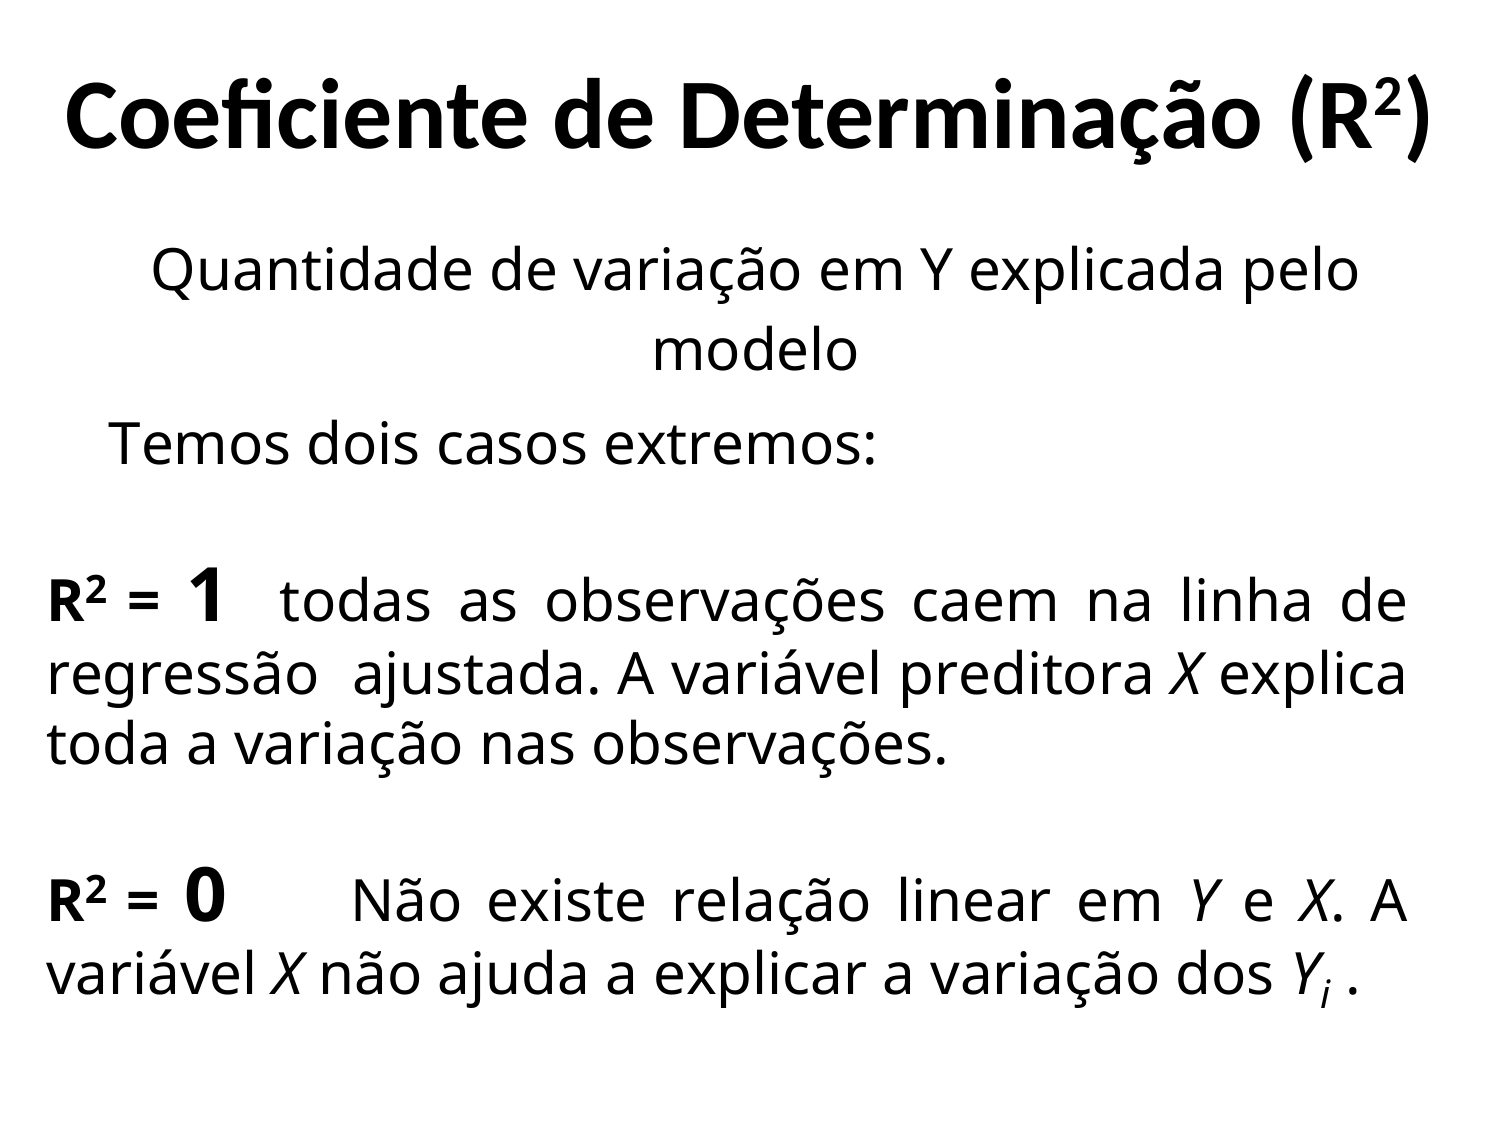

Coeficiente de Determinação (R2)
Quantidade de variação em Y explicada pelo modelo
Temos dois casos extremos:
R2 = 1 todas as observações caem na linha de regressão ajustada. A variável preditora X explica toda a variação nas observações.
R2 = 0 Não existe relação linear em Y e X. A variável X não ajuda a explicar a variação dos Yi .